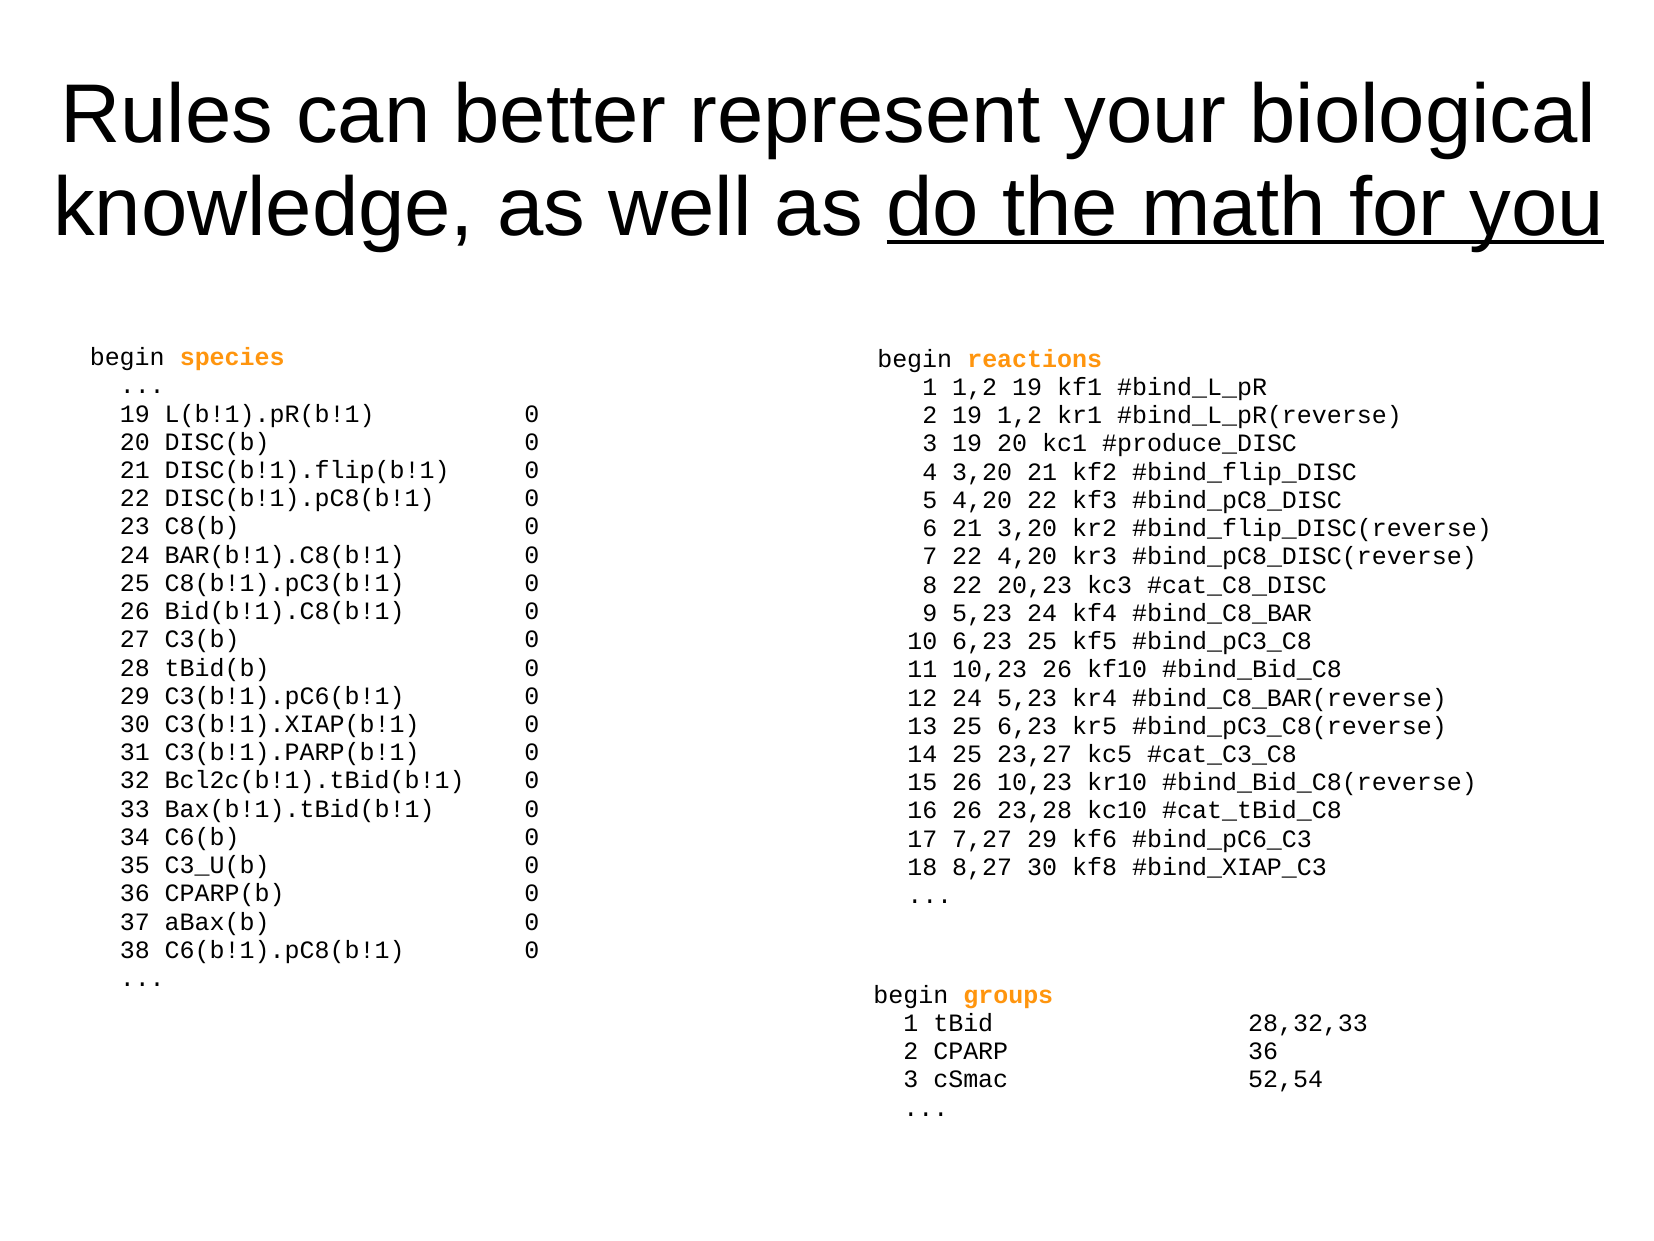

# Rules can better represent your biological knowledge, as well as do the math for you
begin species
 ...
 19 L(b!1).pR(b!1) 0
 20 DISC(b) 0
 21 DISC(b!1).flip(b!1) 0
 22 DISC(b!1).pC8(b!1) 0
 23 C8(b) 0
 24 BAR(b!1).C8(b!1) 0
 25 C8(b!1).pC3(b!1) 0
 26 Bid(b!1).C8(b!1) 0
 27 C3(b) 0
 28 tBid(b) 0
 29 C3(b!1).pC6(b!1) 0
 30 C3(b!1).XIAP(b!1) 0
 31 C3(b!1).PARP(b!1) 0
 32 Bcl2c(b!1).tBid(b!1) 0
 33 Bax(b!1).tBid(b!1) 0
 34 C6(b) 0
 35 C3_U(b) 0
 36 CPARP(b) 0
 37 aBax(b) 0
 38 C6(b!1).pC8(b!1) 0
 ...
begin reactions
 1 1,2 19 kf1 #bind_L_pR
 2 19 1,2 kr1 #bind_L_pR(reverse)
 3 19 20 kc1 #produce_DISC
 4 3,20 21 kf2 #bind_flip_DISC
 5 4,20 22 kf3 #bind_pC8_DISC
 6 21 3,20 kr2 #bind_flip_DISC(reverse)
 7 22 4,20 kr3 #bind_pC8_DISC(reverse)
 8 22 20,23 kc3 #cat_C8_DISC
 9 5,23 24 kf4 #bind_C8_BAR
 10 6,23 25 kf5 #bind_pC3_C8
 11 10,23 26 kf10 #bind_Bid_C8
 12 24 5,23 kr4 #bind_C8_BAR(reverse)
 13 25 6,23 kr5 #bind_pC3_C8(reverse)
 14 25 23,27 kc5 #cat_C3_C8
 15 26 10,23 kr10 #bind_Bid_C8(reverse)
 16 26 23,28 kc10 #cat_tBid_C8
 17 7,27 29 kf6 #bind_pC6_C3
 18 8,27 30 kf8 #bind_XIAP_C3
 ...
begin groups
 1 tBid 28,32,33
 2 CPARP 36
 3 cSmac 52,54
 ...